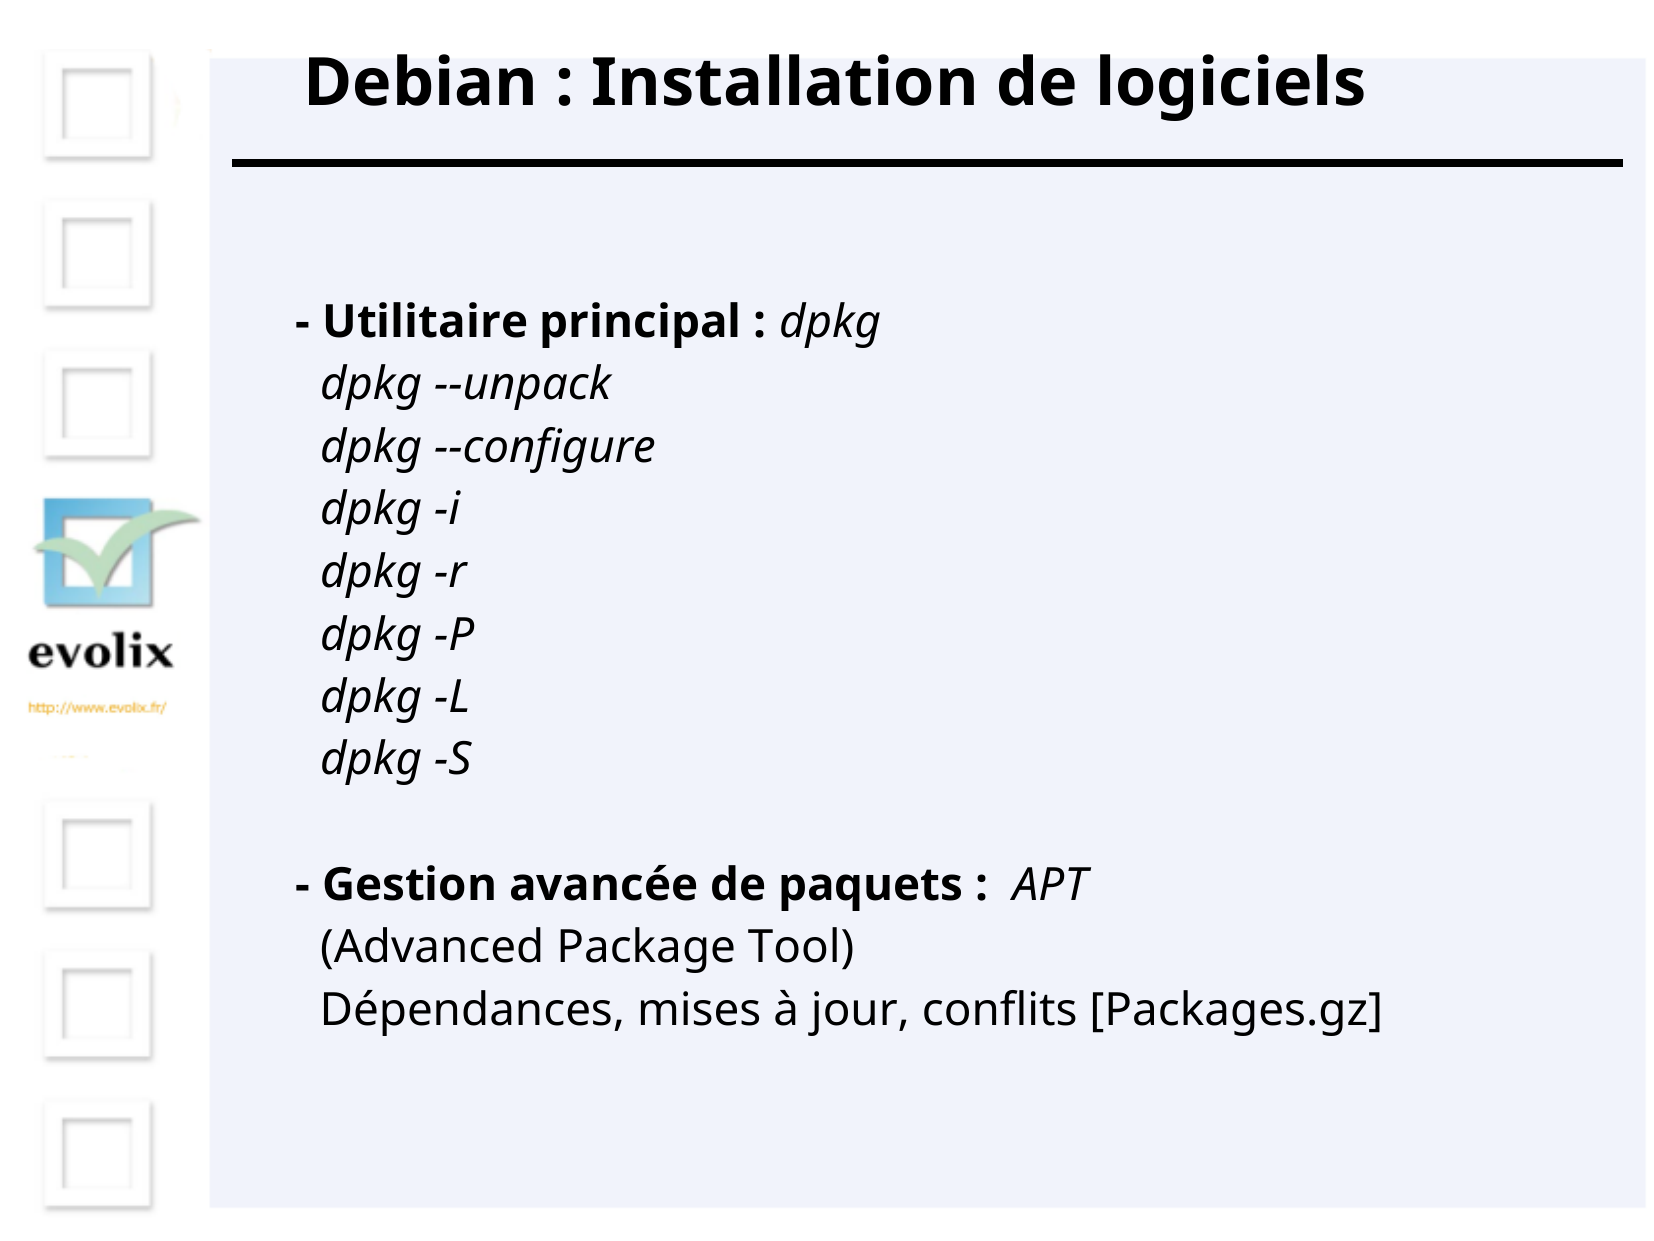

# Debian : Installation de logiciels
- Utilitaire principal : dpkg
 dpkg --unpack
 dpkg --configure
 dpkg -i
 dpkg -r
 dpkg -P
 dpkg -L
 dpkg -S
- Gestion avancée de paquets : APT
 (Advanced Package Tool)
 Dépendances, mises à jour, conflits [Packages.gz]